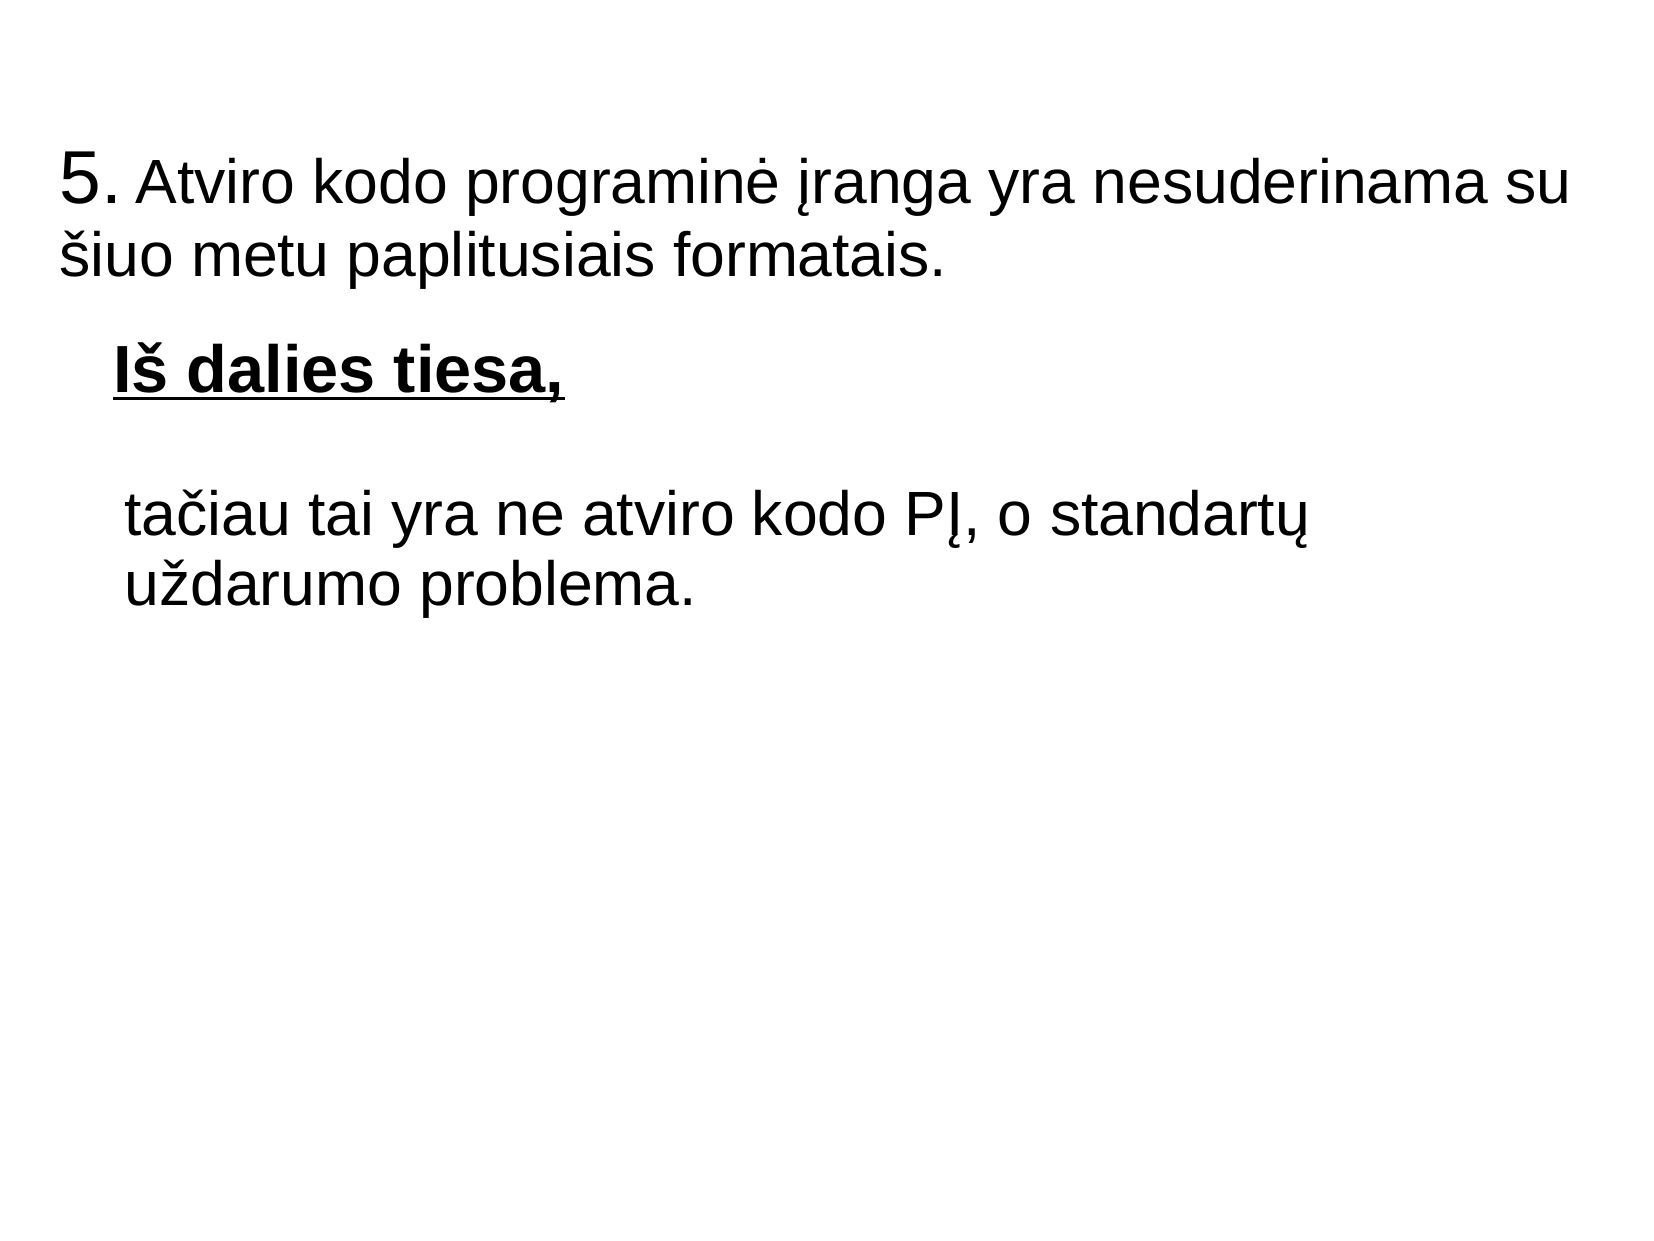

5. Atviro kodo programinė įranga yra nesuderinama su
šiuo metu paplitusiais formatais.
Iš dalies tiesa,
tačiau tai yra ne atviro kodo PĮ, o standartų uždarumo problema.